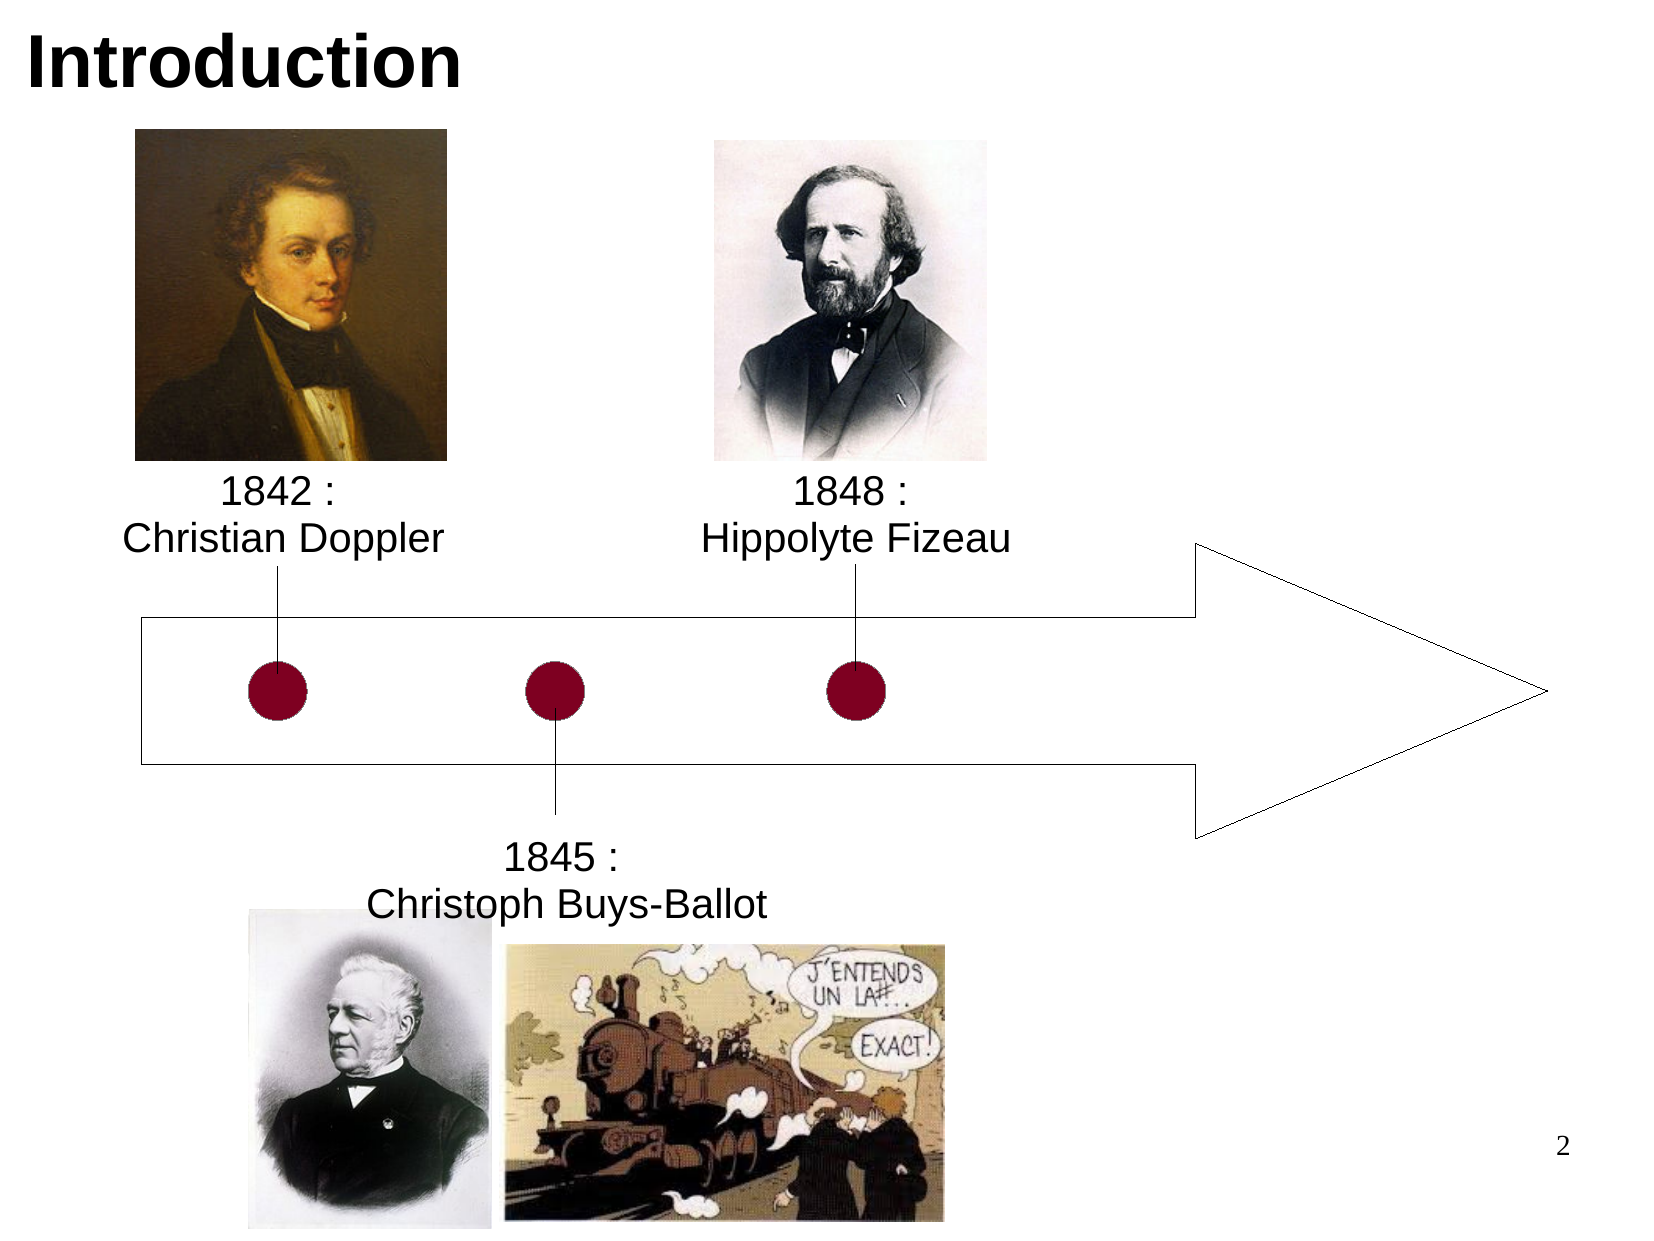

Introduction
1842 :
Christian Doppler
1848 :
Hippolyte Fizeau
1845 :
Christoph Buys-Ballot
2